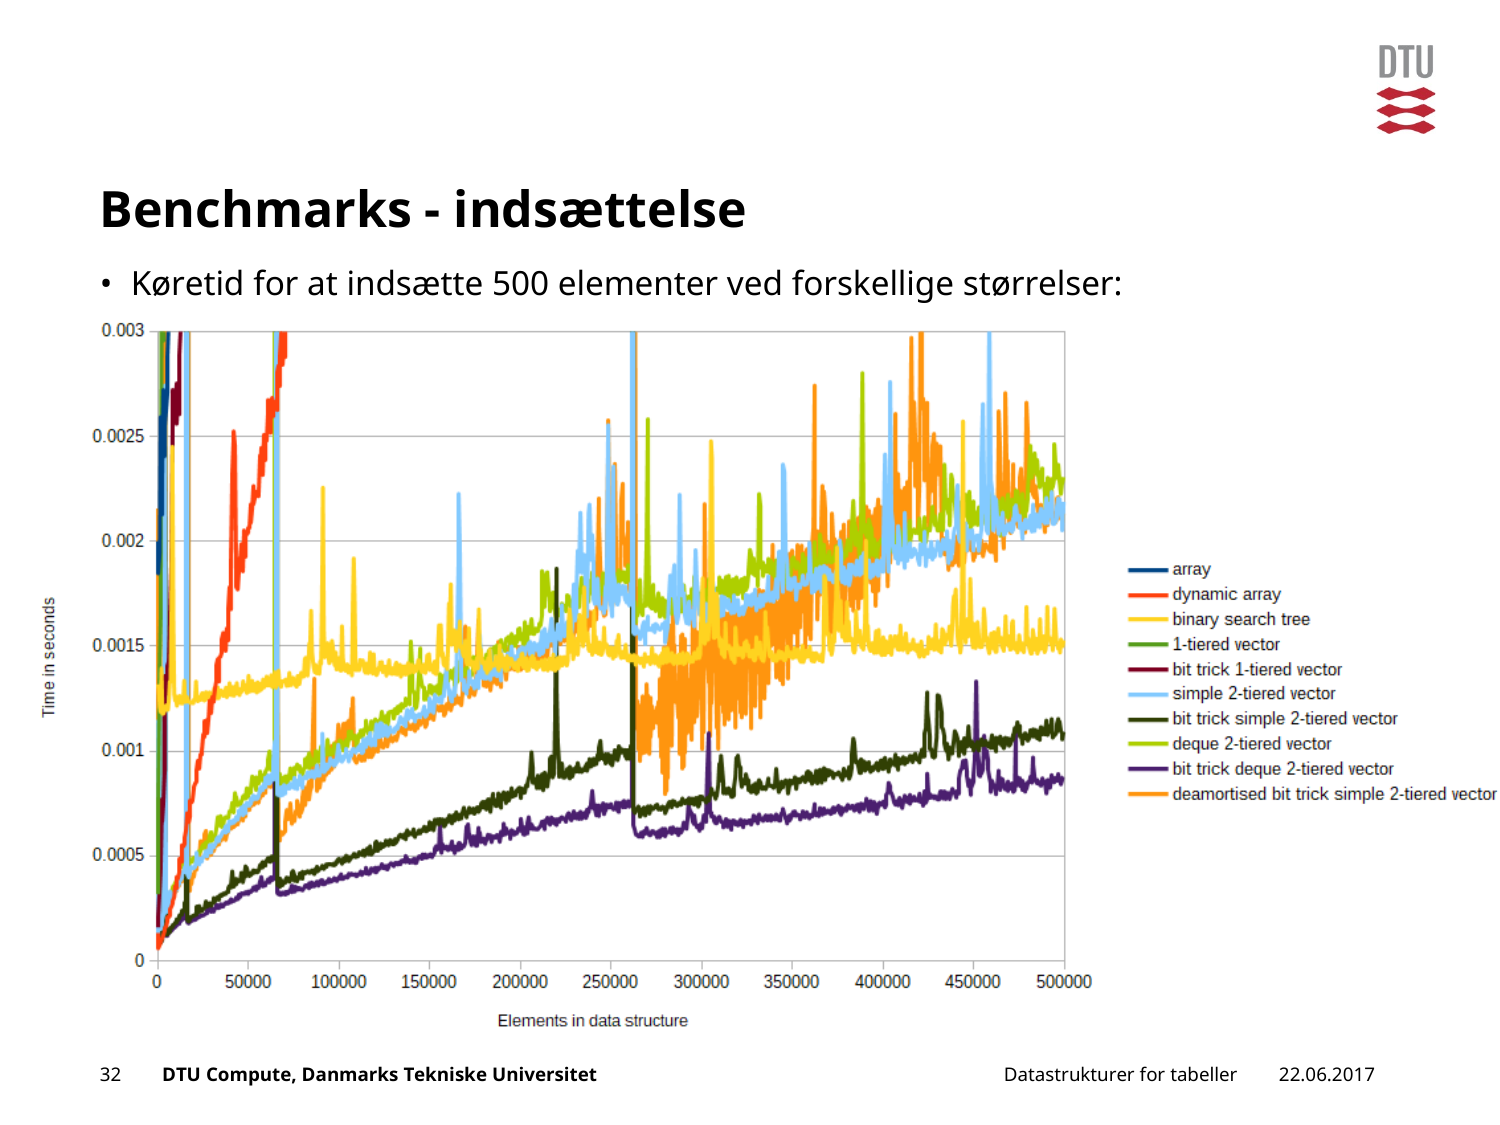

Benchmarks - indsættelse
# Køretid for at indsætte 500 elementer ved forskellige størrelser: